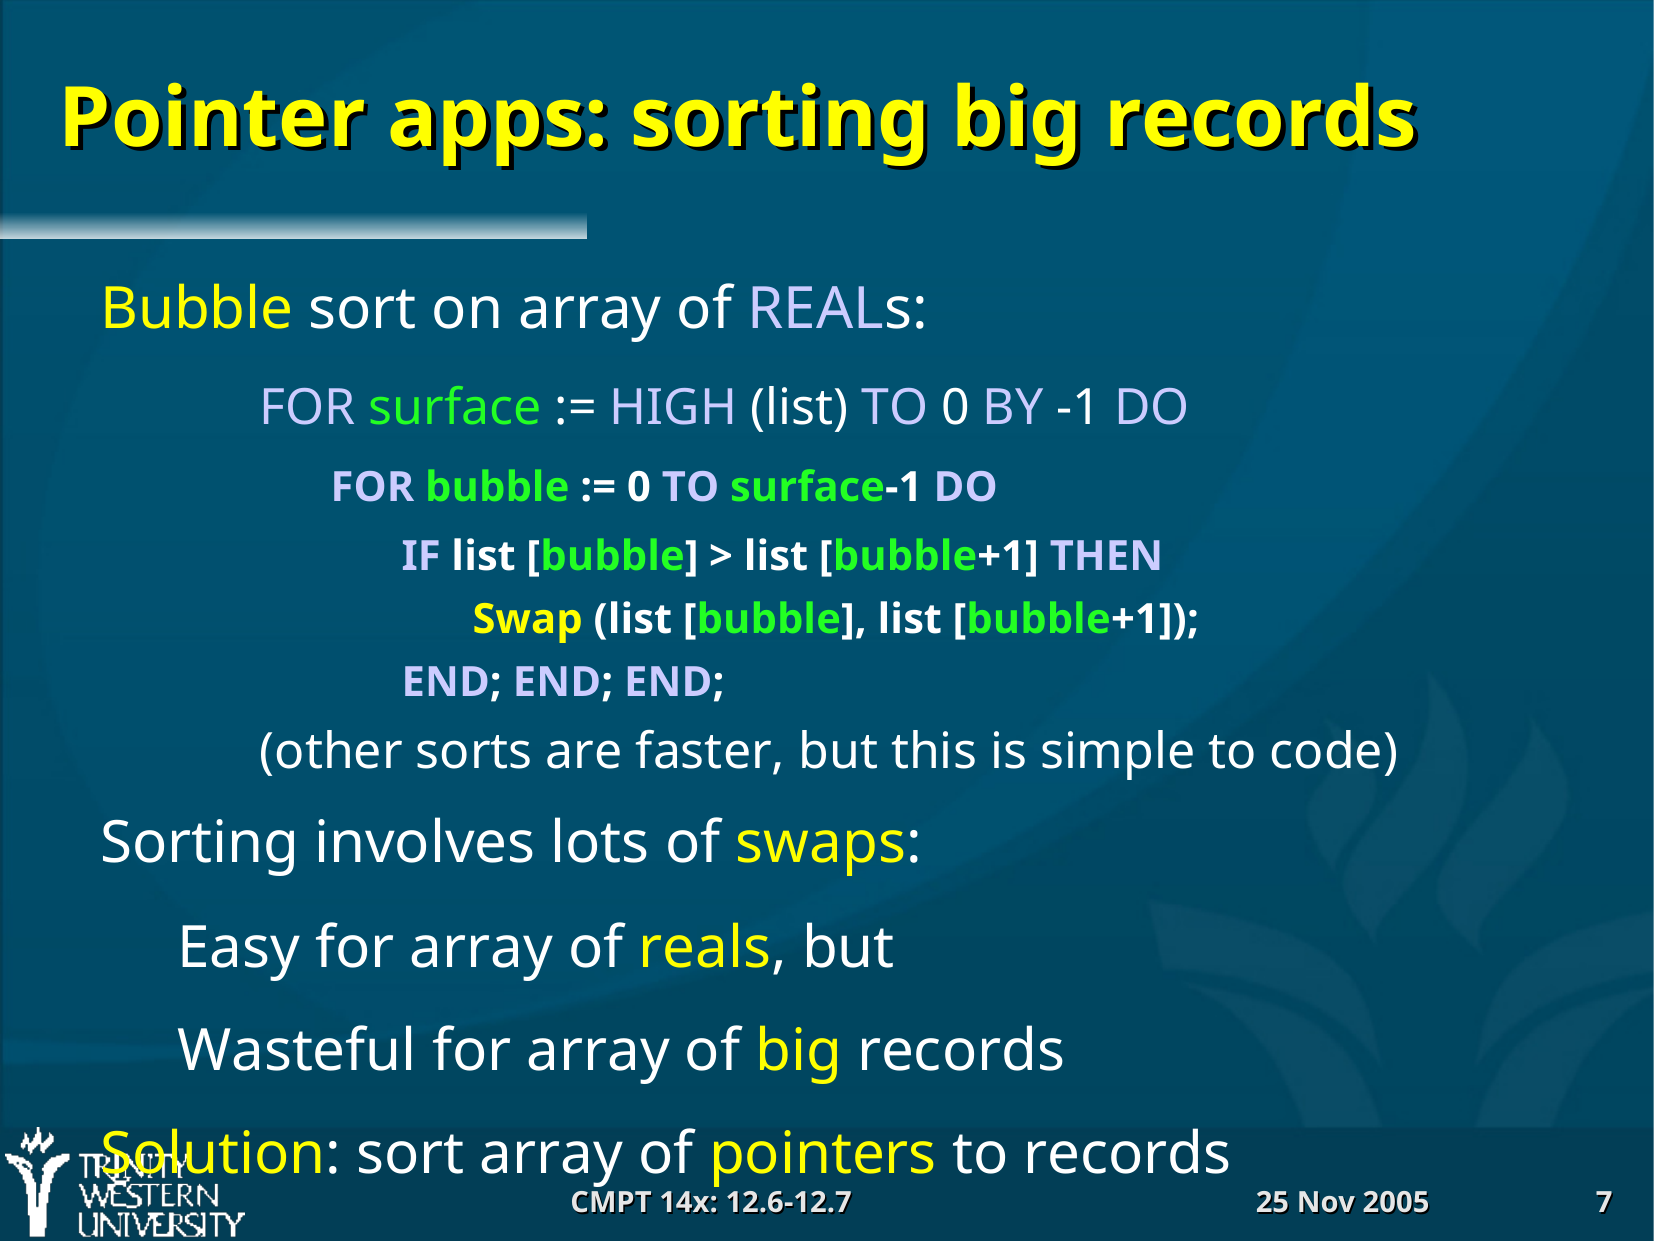

# Pointer apps: sorting big records
Bubble sort on array of REALs:
FOR surface := HIGH (list) TO 0 BY -1 DO
FOR bubble := 0 TO surface-1 DO
IF list [bubble] > list [bubble+1] THEN
Swap (list [bubble], list [bubble+1]);
END; END; END;
(other sorts are faster, but this is simple to code)
Sorting involves lots of swaps:
Easy for array of reals, but
Wasteful for array of big records
Solution: sort array of pointers to records
CMPT 14x: 12.6-12.7
25 Nov 2005
7